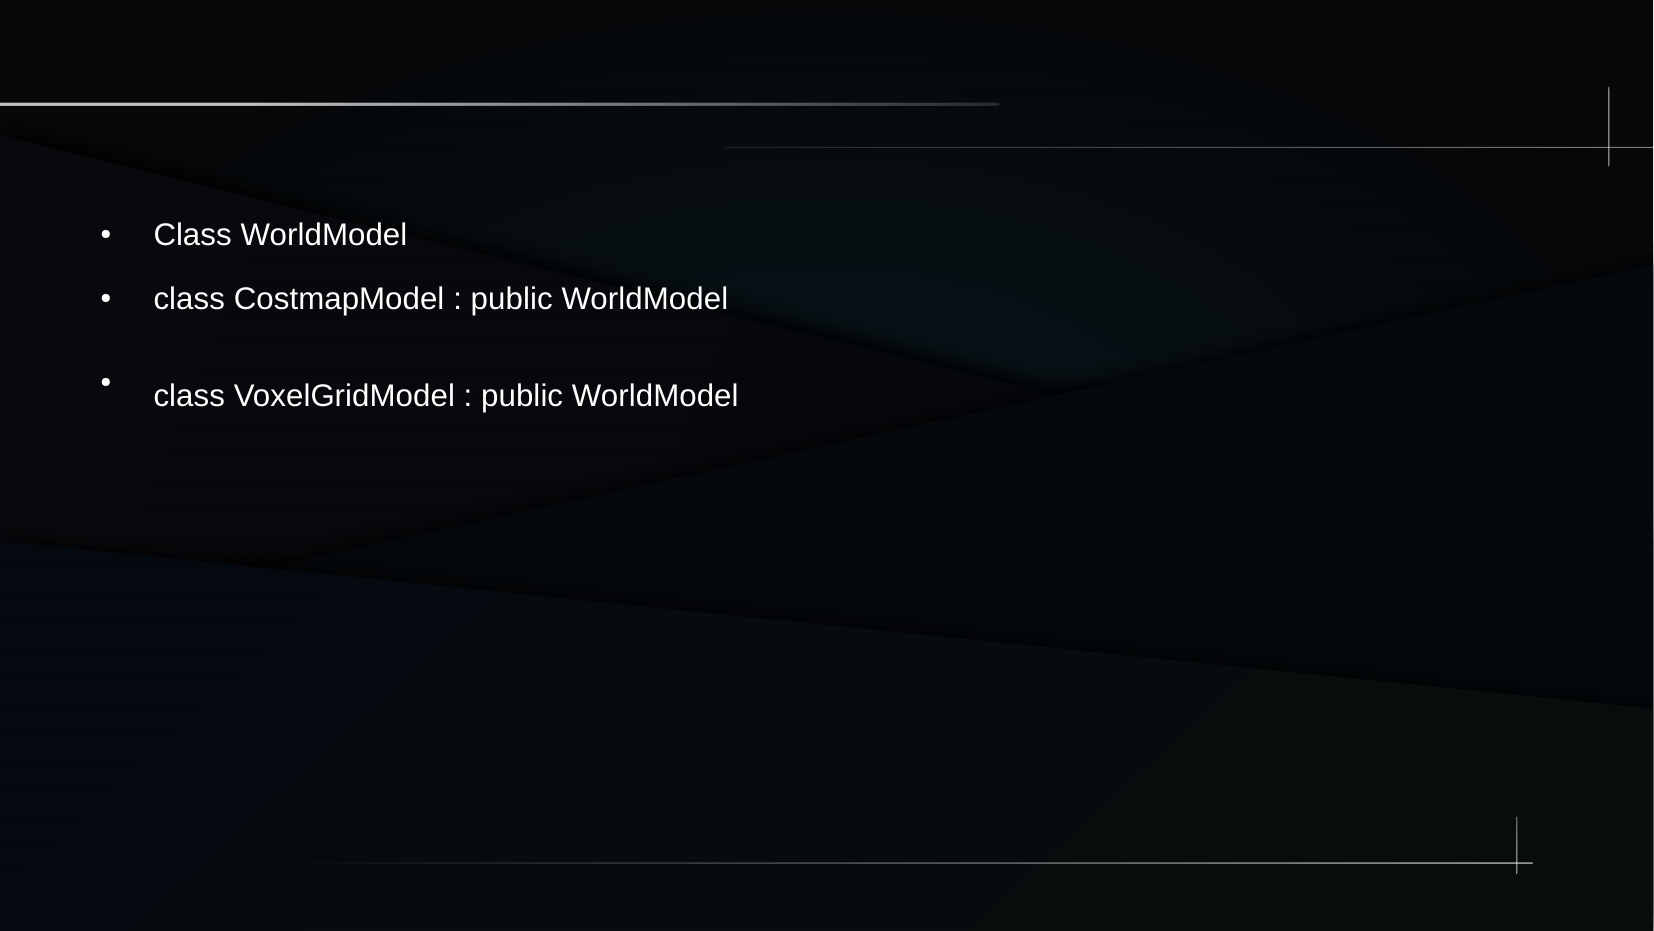

#
Class WorldModel
class CostmapModel : public WorldModel
class VoxelGridModel : public WorldModel